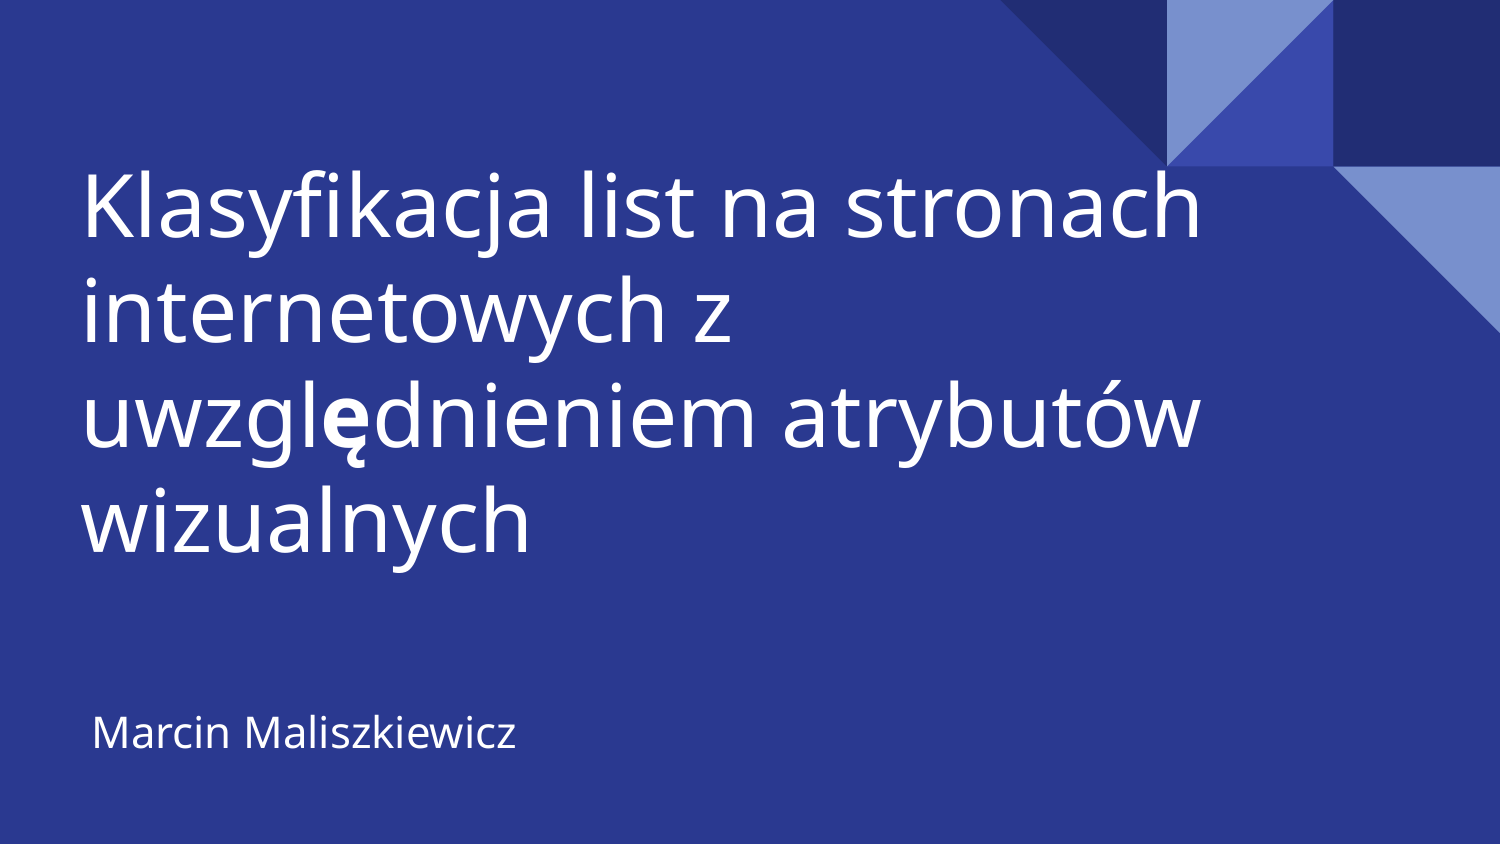

# Klasyfikacja list na stronach internetowych z uwzględnieniem atrybutów wizualnych
Marcin Maliszkiewicz